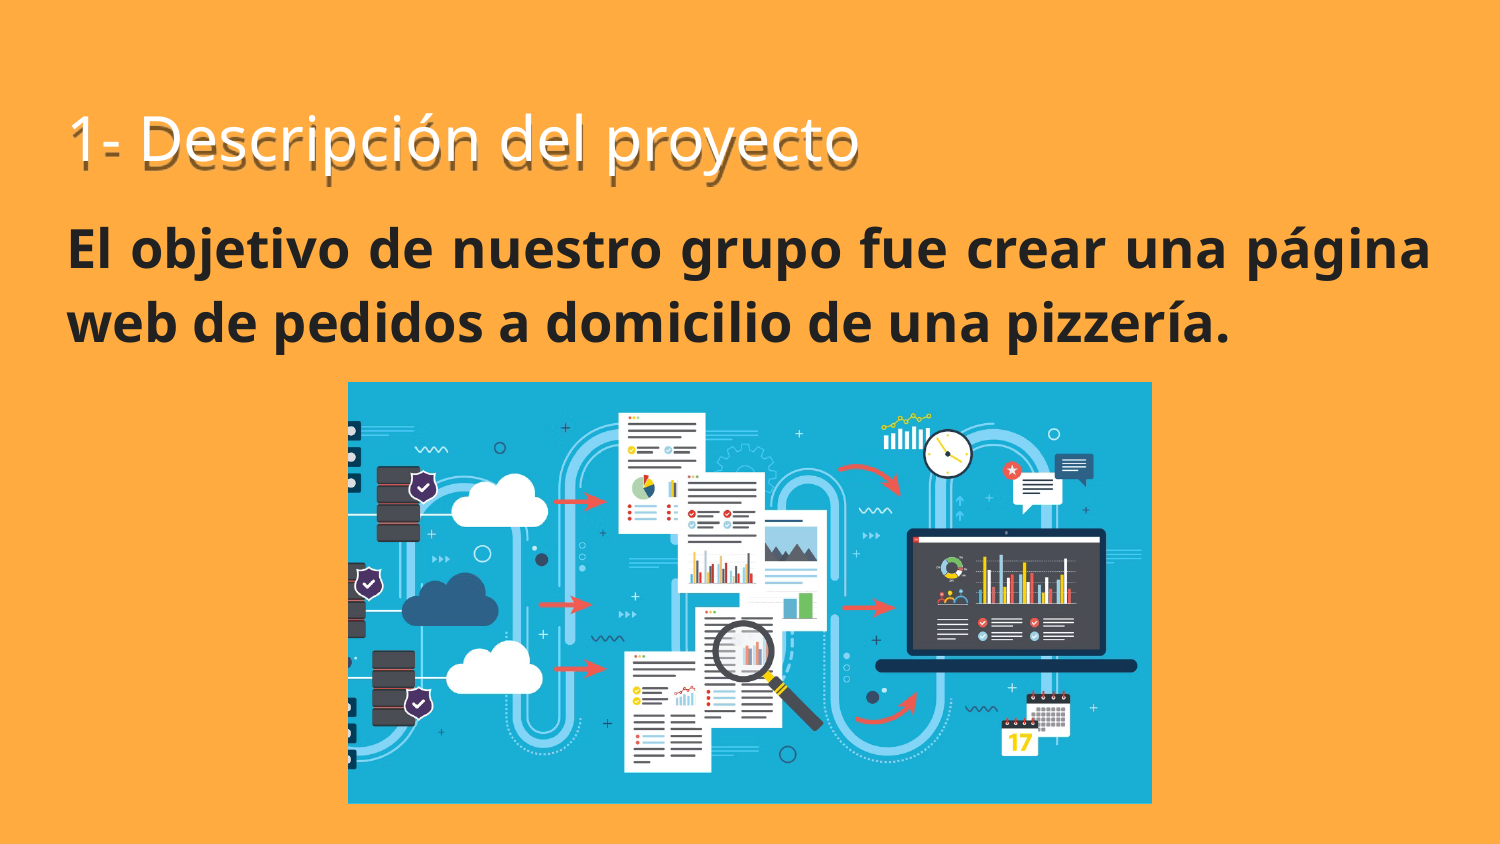

# 1- Descripción del proyecto
El objetivo de nuestro grupo fue crear una página web de pedidos a domicilio de una pizzería.